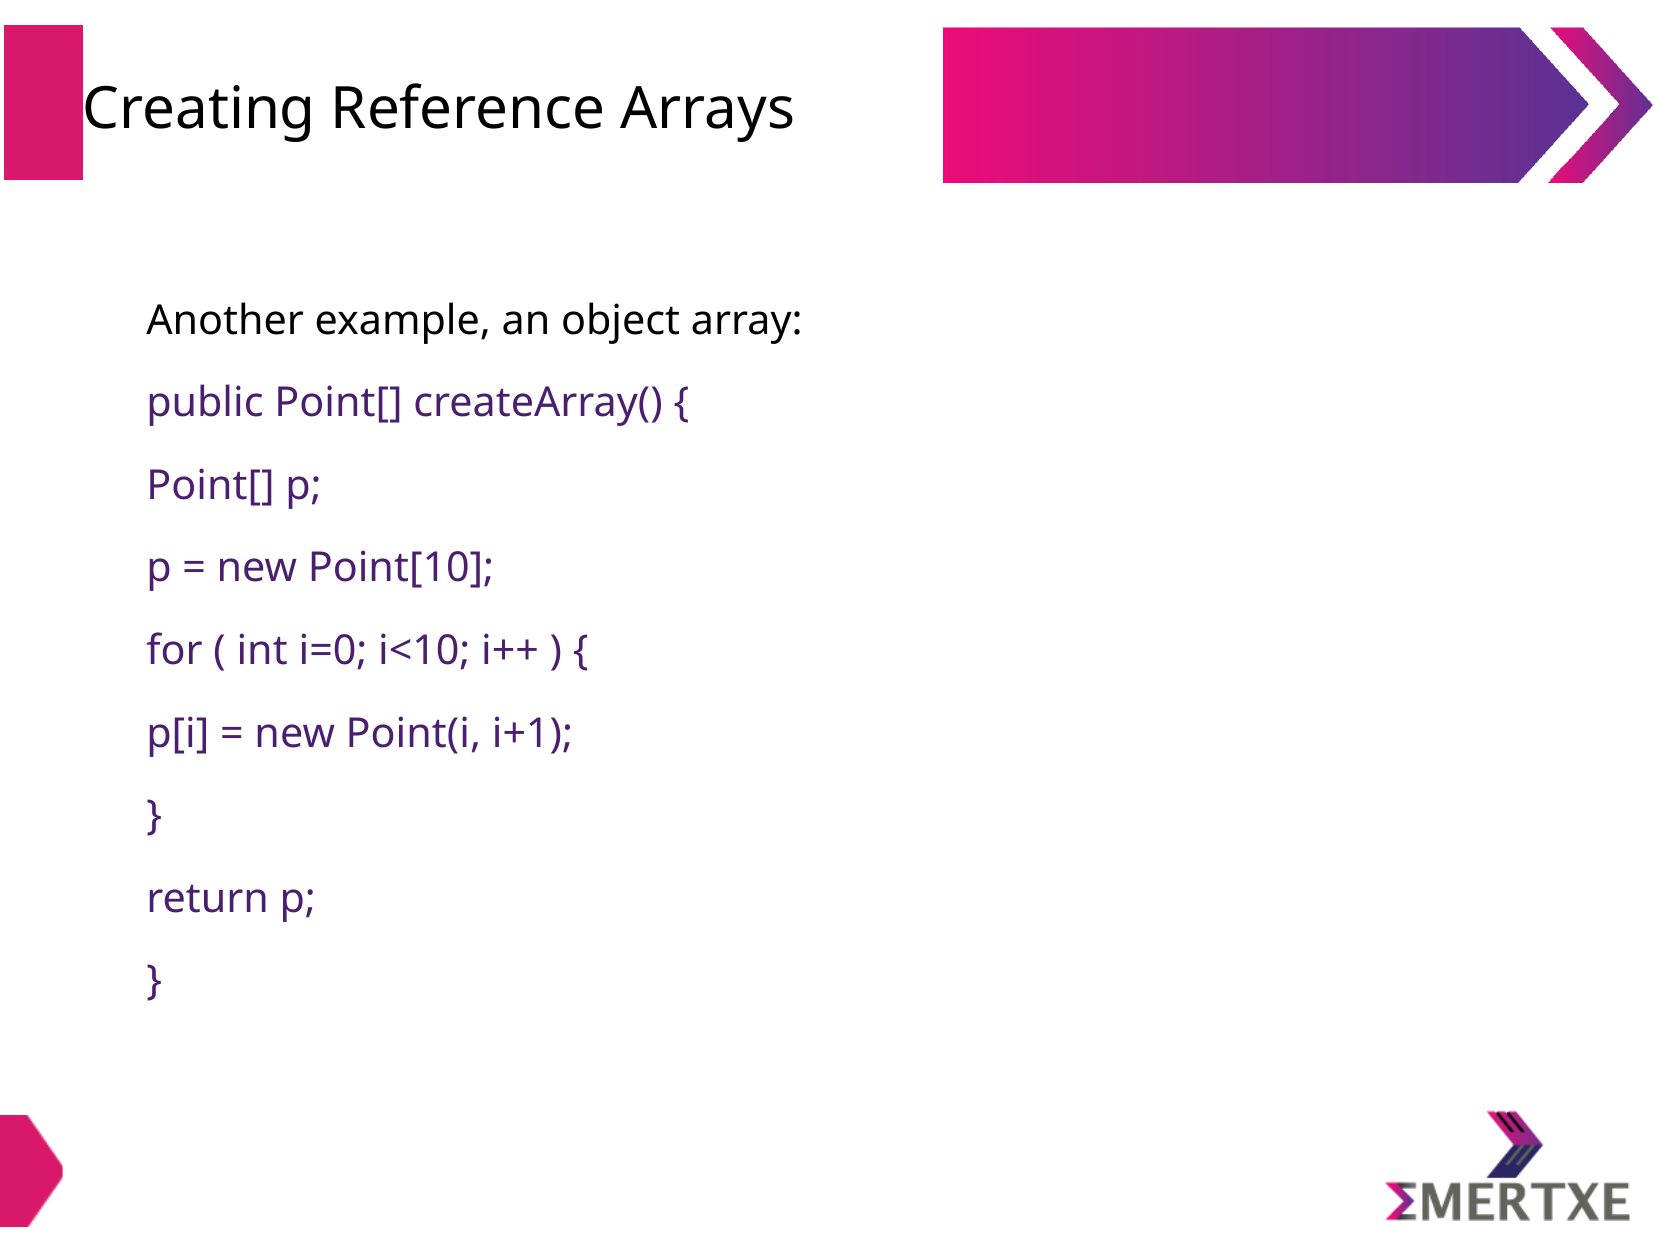

# Creating Reference Arrays
Another example, an object array:
public Point[] createArray() {
Point[] p;
p = new Point[10];
for ( int i=0; i<10; i++ ) {
p[i] = new Point(i, i+1);
}
return p;
}